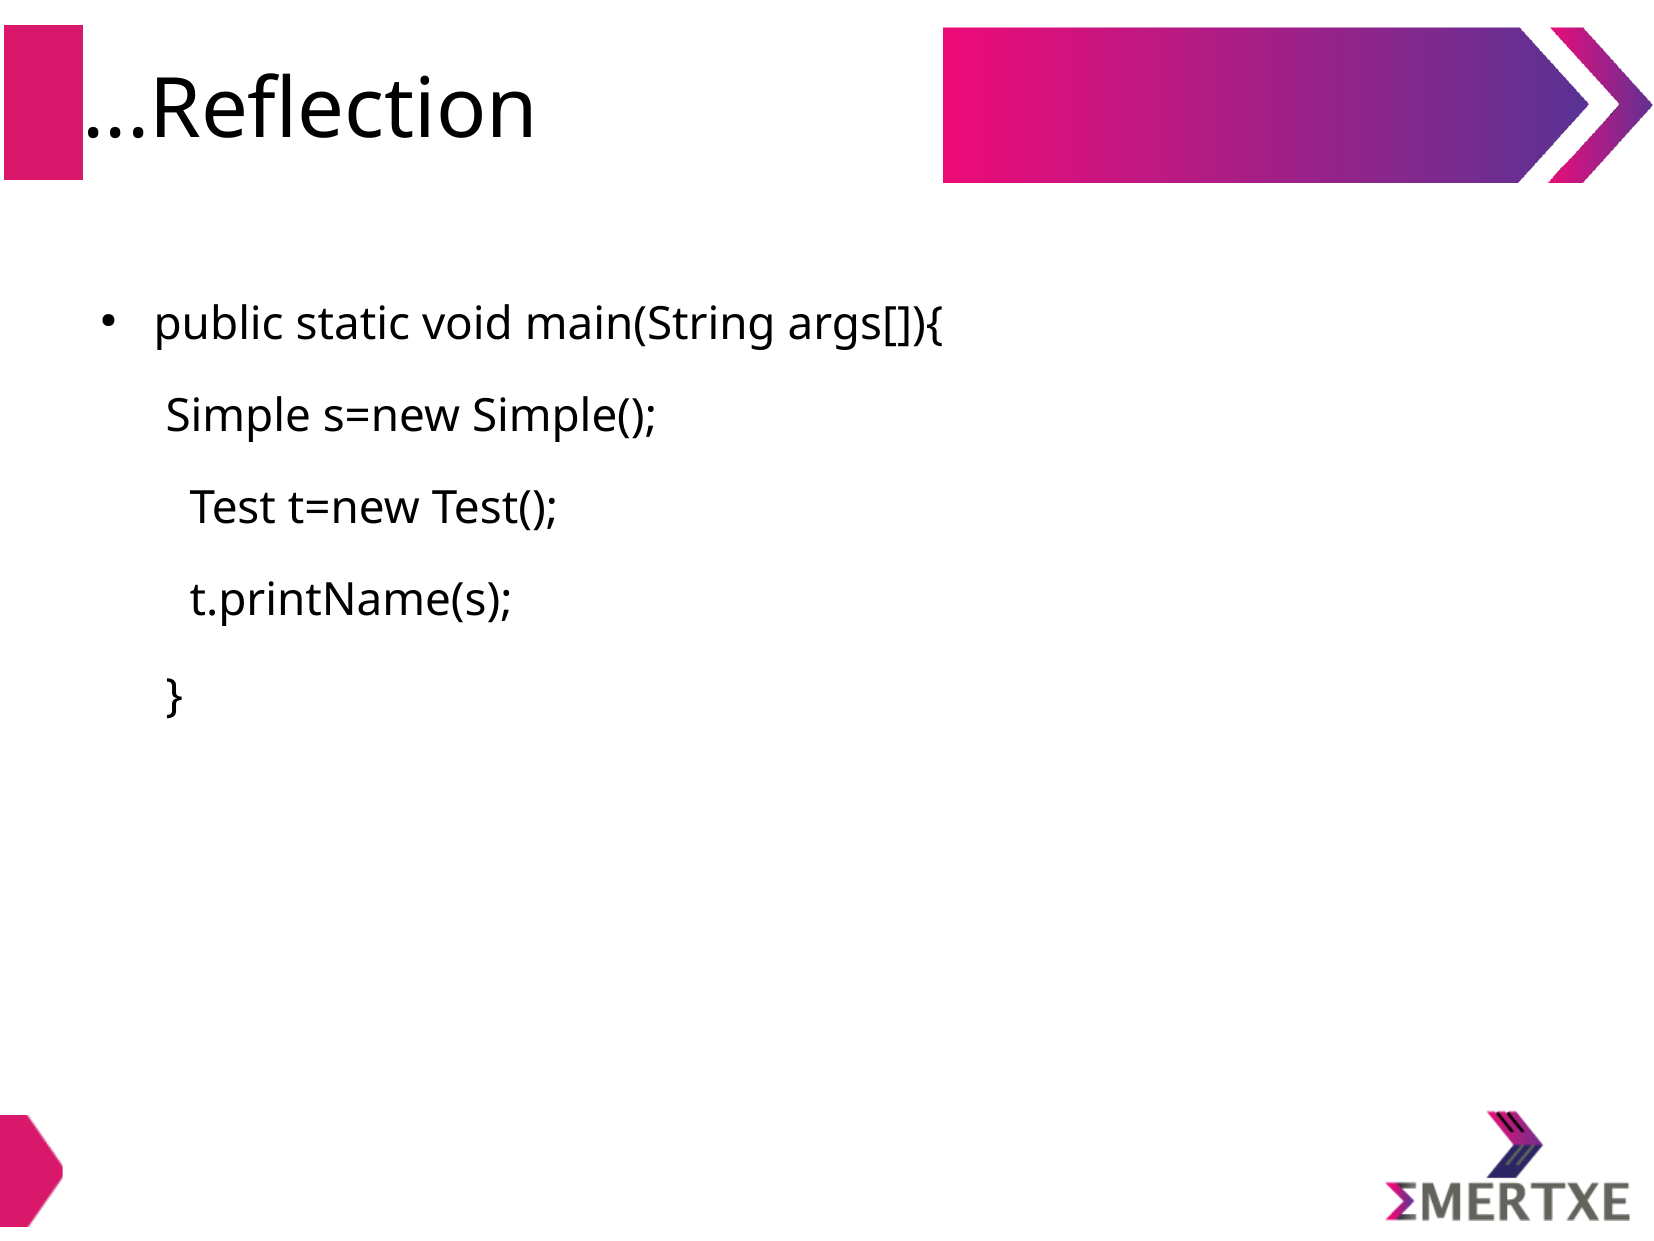

# ...Reflection
public static void main(String args[]){
 Simple s=new Simple();
 Test t=new Test();
 t.printName(s);
 }